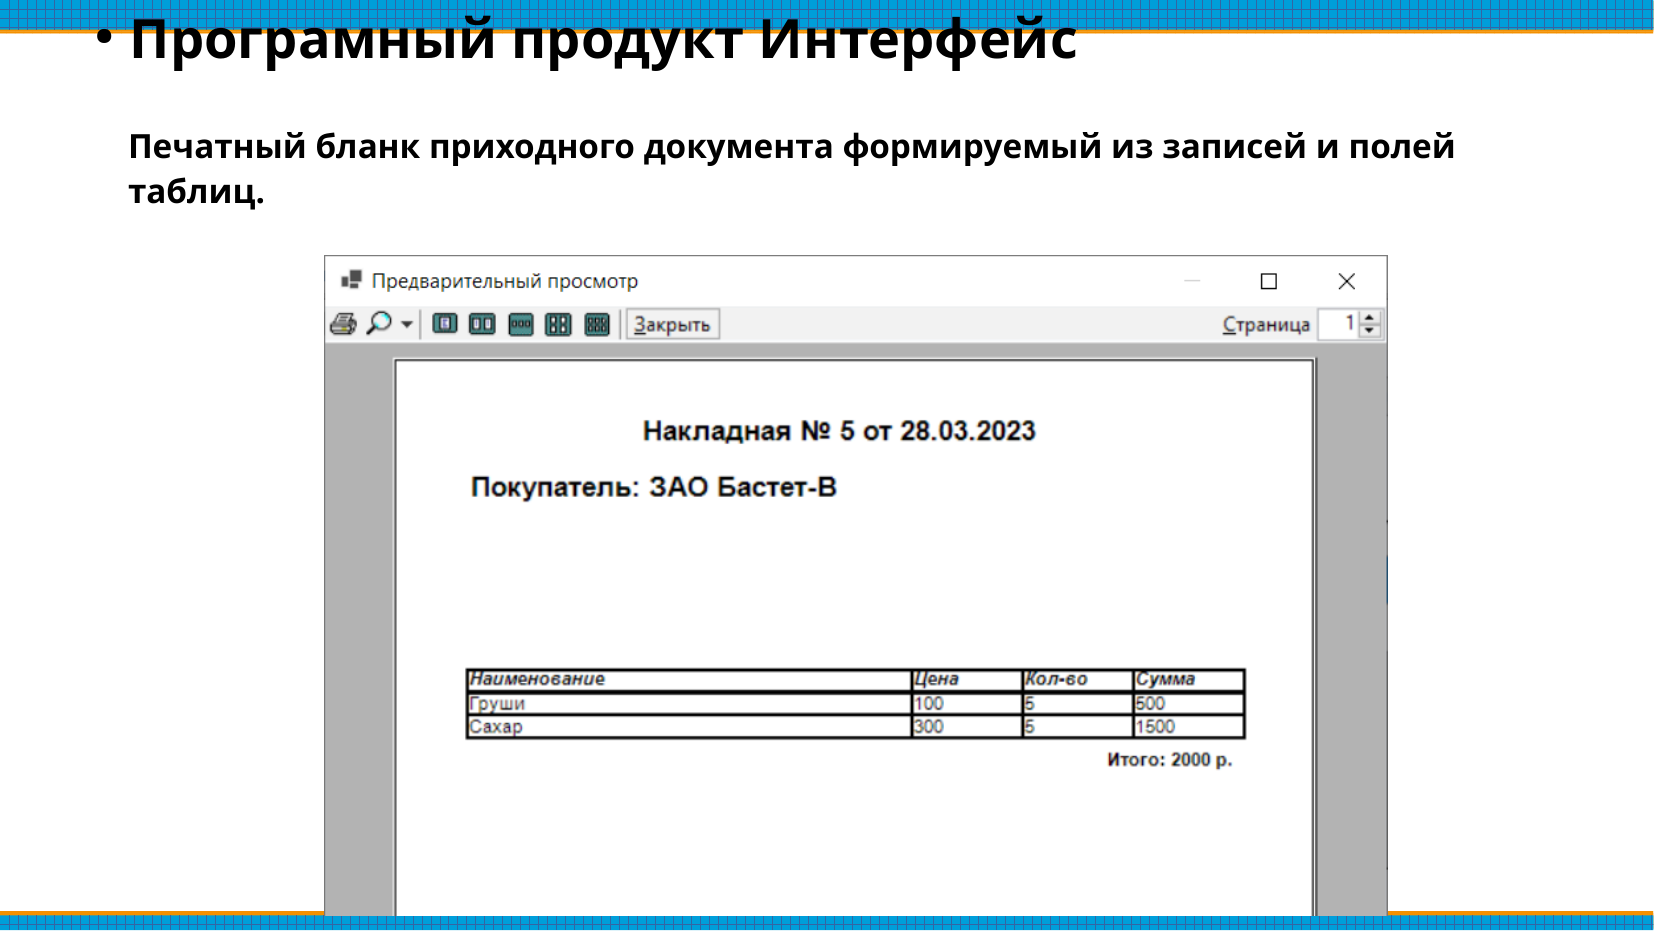

Програмный продукт Интерфейс
#
Печатный бланк приходного документа формируемый из записей и полей таблиц.